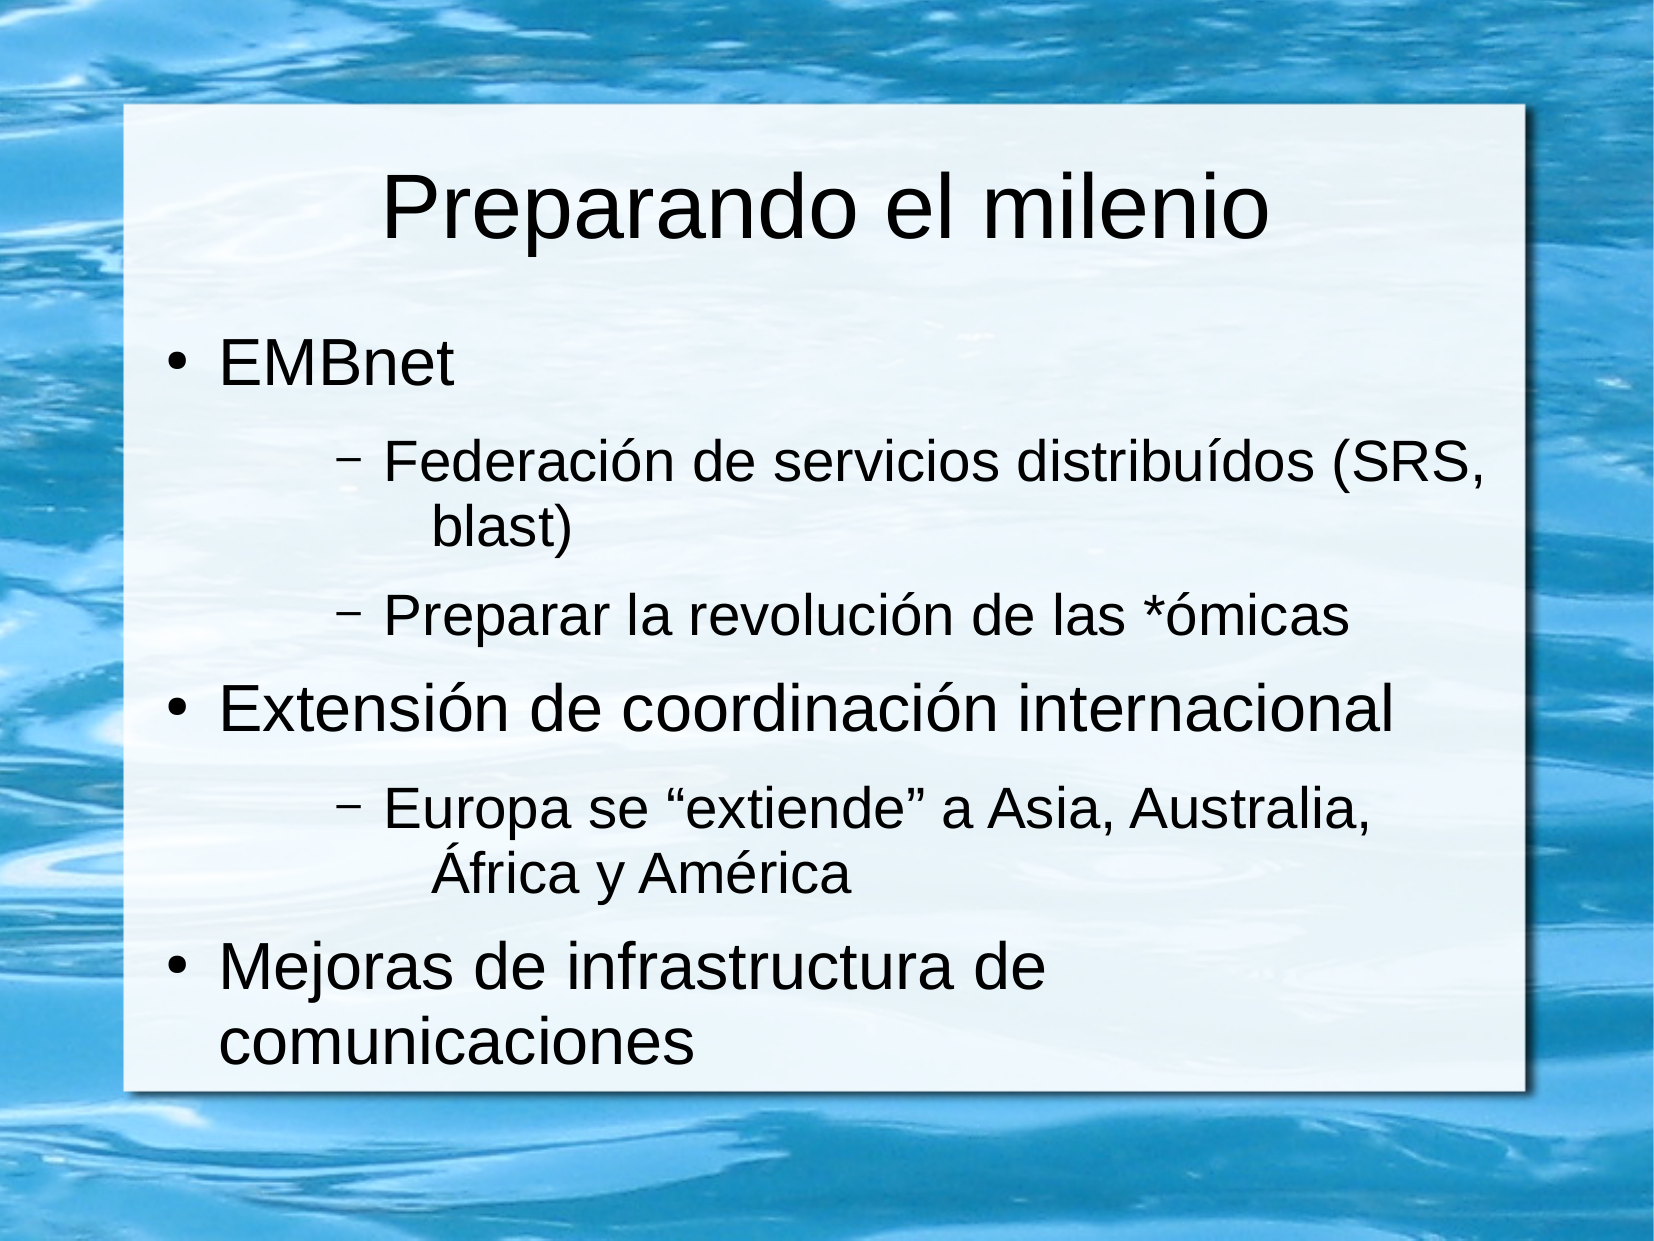

# Preparando el milenio
EMBnet
Federación de servicios distribuídos (SRS, blast)
Preparar la revolución de las *ómicas
Extensión de coordinación internacional
Europa se “extiende” a Asia, Australia, África y América
Mejoras de infrastructura de comunicaciones